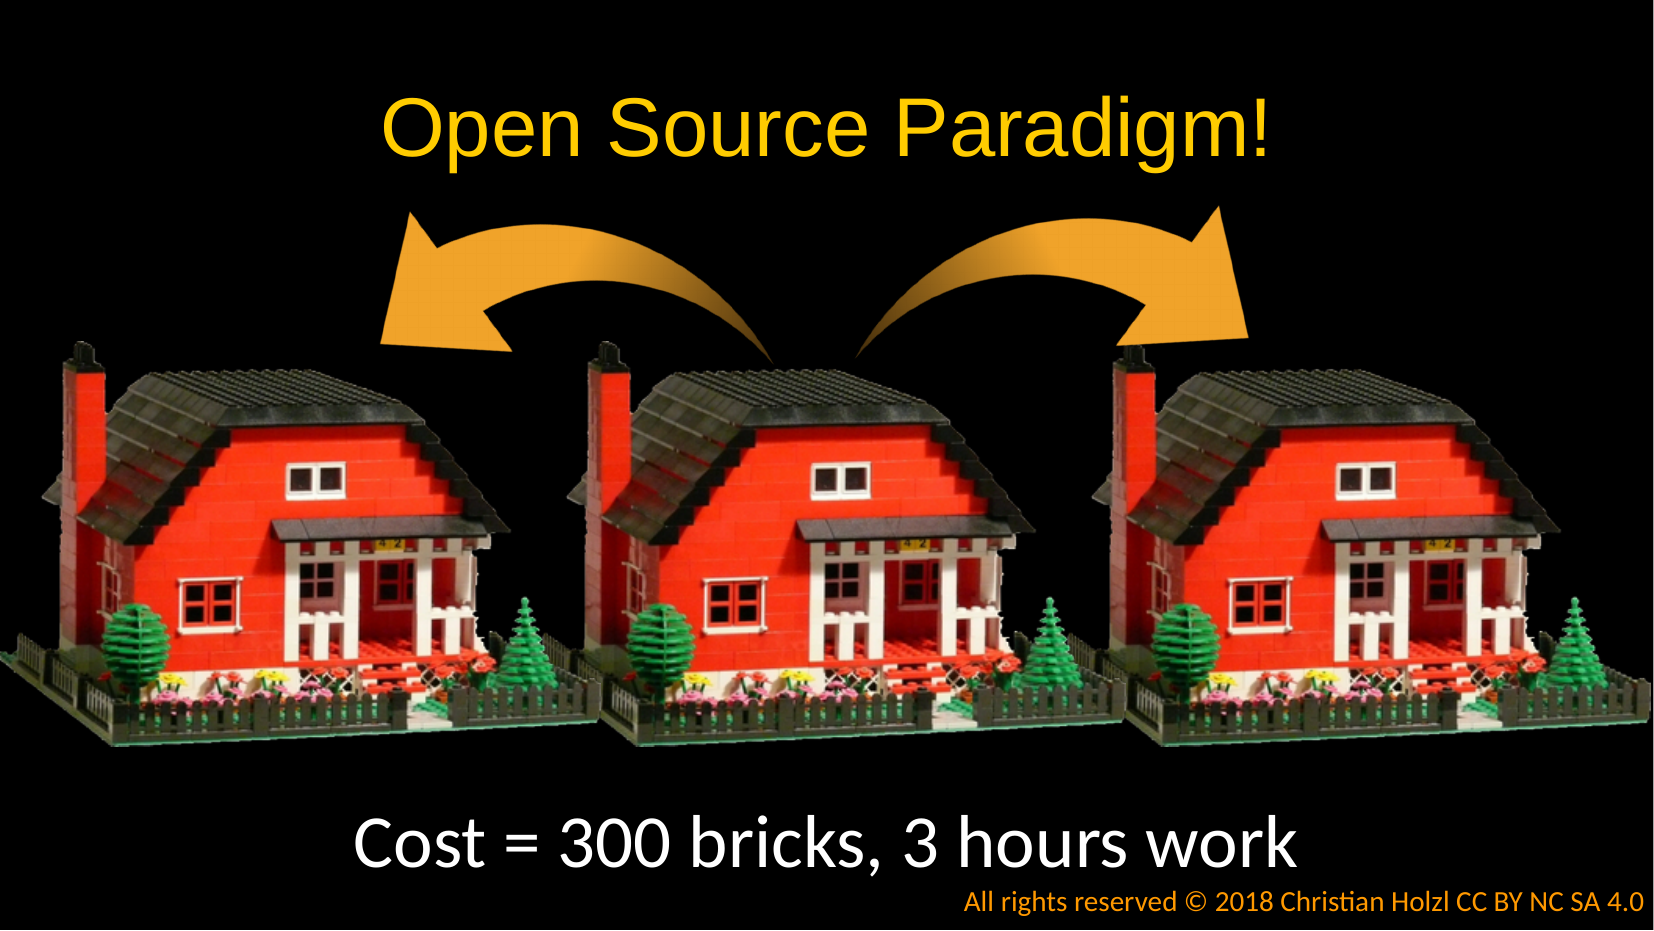

# Open Source Paradigm!
Cost = 300 bricks, 3 hours work